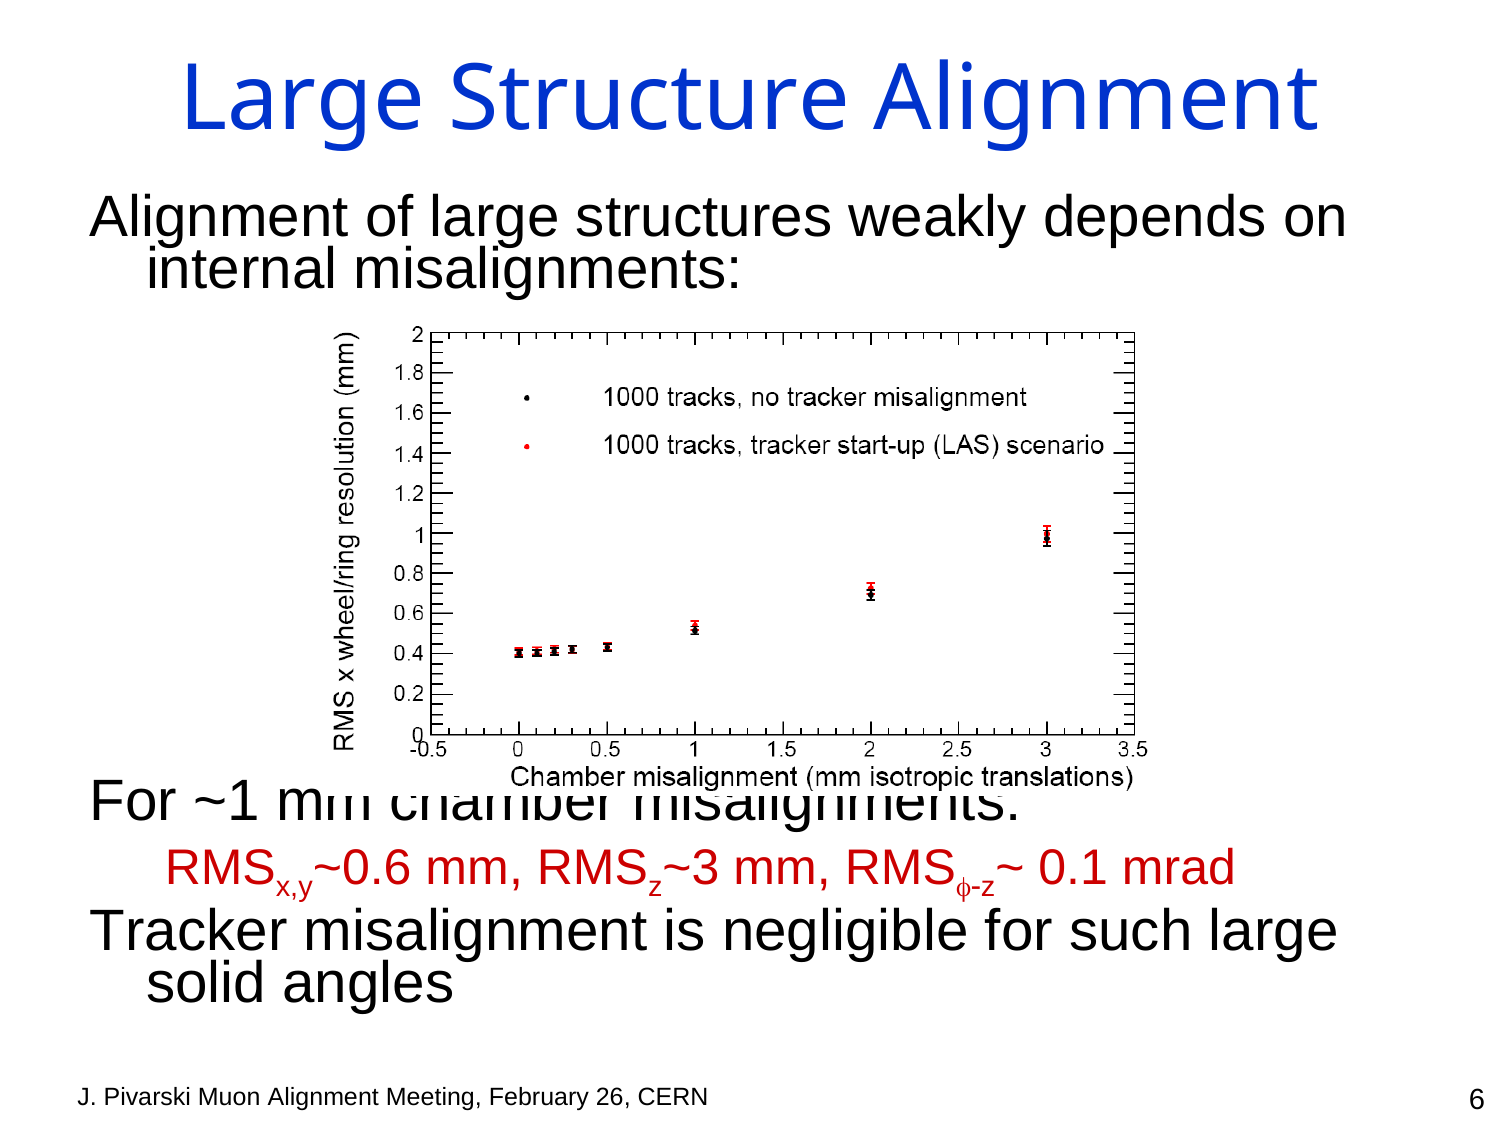

# Large Structure Alignment
Alignment of large structures weakly depends on internal misalignments:
For ~1 mm chamber misalignments:
RMSx,y~0.6 mm, RMSz~3 mm, RMSz~ 0.1 mrad
Tracker misalignment is negligible for such large solid angles
6